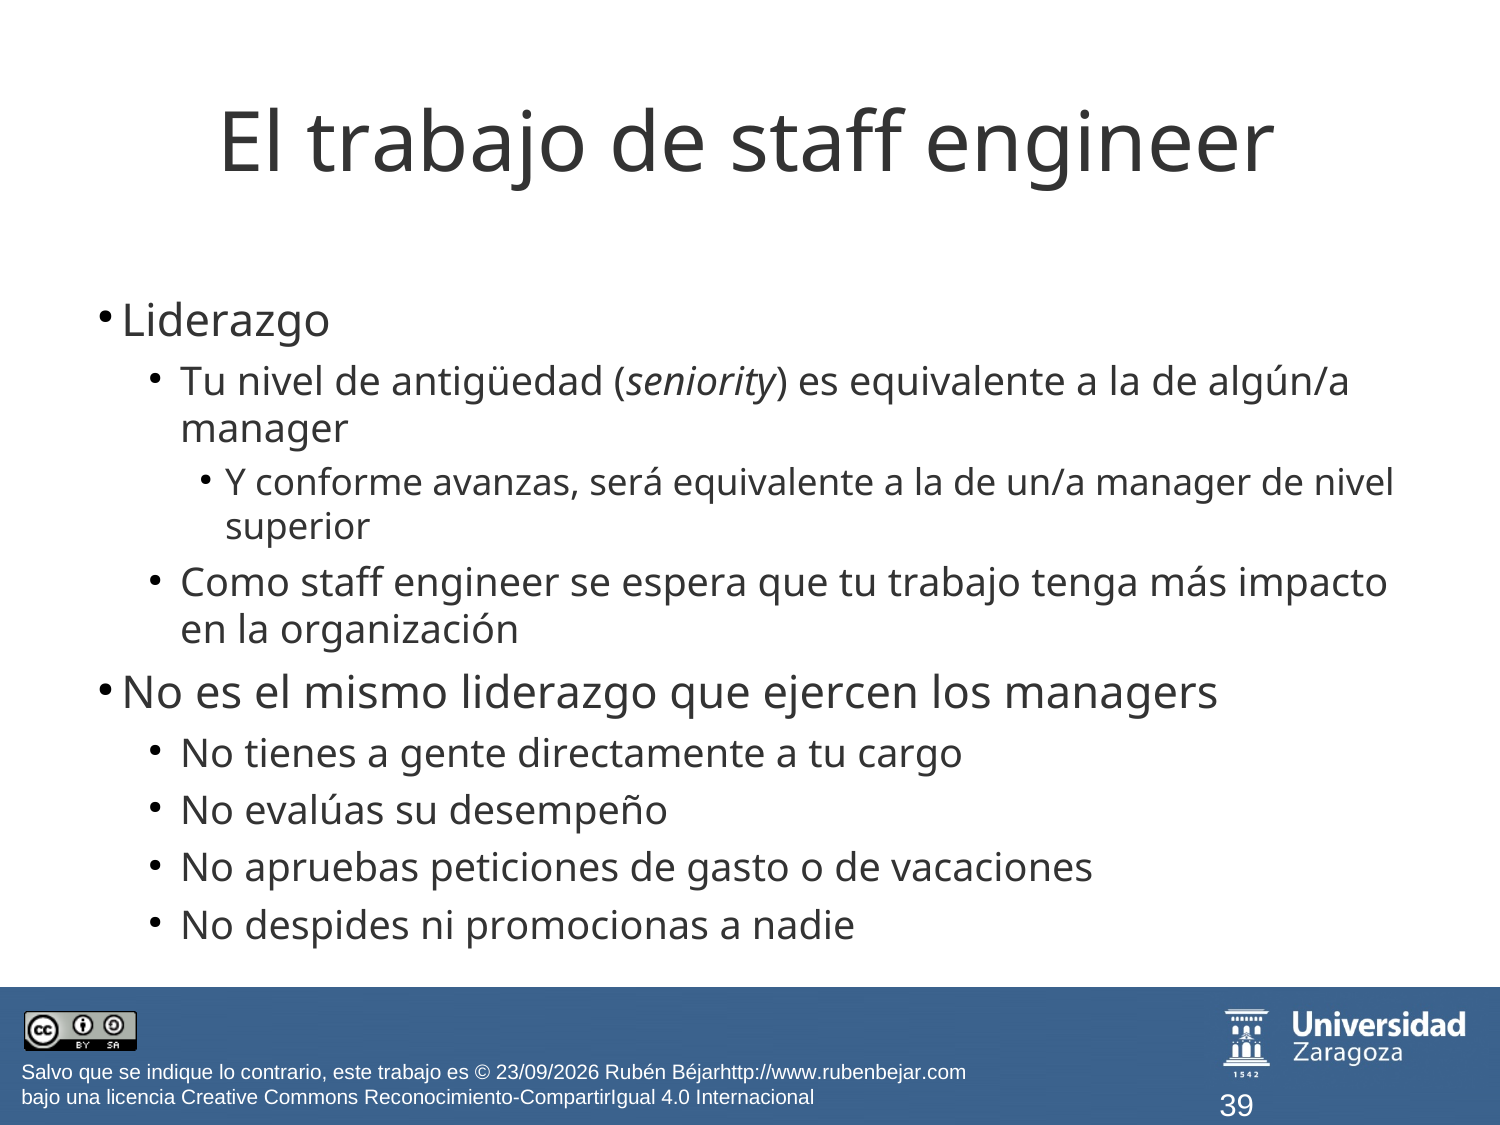

# El trabajo de staff engineer
Liderazgo
Tu nivel de antigüedad (seniority) es equivalente a la de algún/a manager
Y conforme avanzas, será equivalente a la de un/a manager de nivel superior
Como staff engineer se espera que tu trabajo tenga más impacto en la organización
No es el mismo liderazgo que ejercen los managers
No tienes a gente directamente a tu cargo
No evalúas su desempeño
No apruebas peticiones de gasto o de vacaciones
No despides ni promocionas a nadie